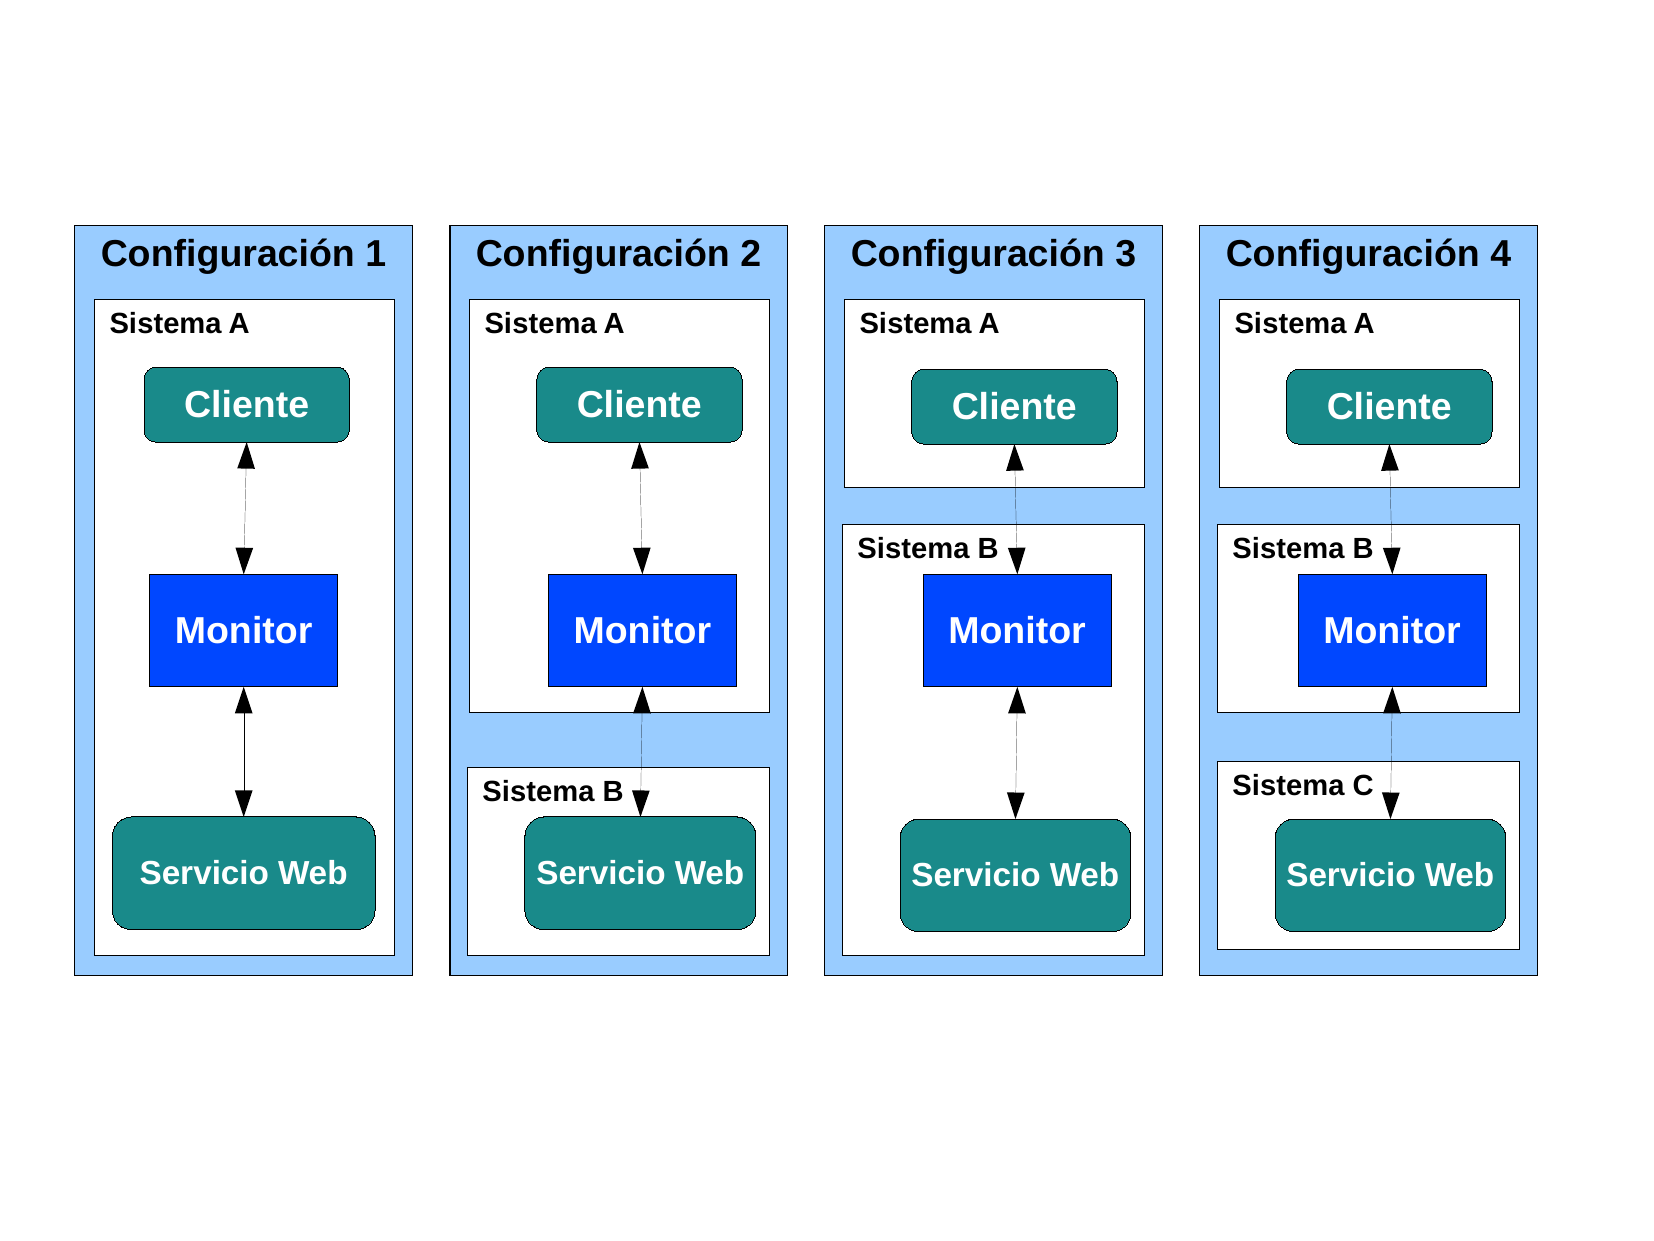

Configuración 1
Configuración 2
Configuración 2
Configuración 3
Configuración 4
Sistema A
Sistema A
Sistema A
Sistema A
Sistema A
Cliente
Cliente
Cliente
Cliente
Cliente
Sistema B
Sistema B
Monitor
Monitor
Monitor
Monitor
Monitor
Sistema C
Sistema B
Sistema B
Servicio Web
Servicio Web
Servicio Web
Servicio Web
Servicio Web